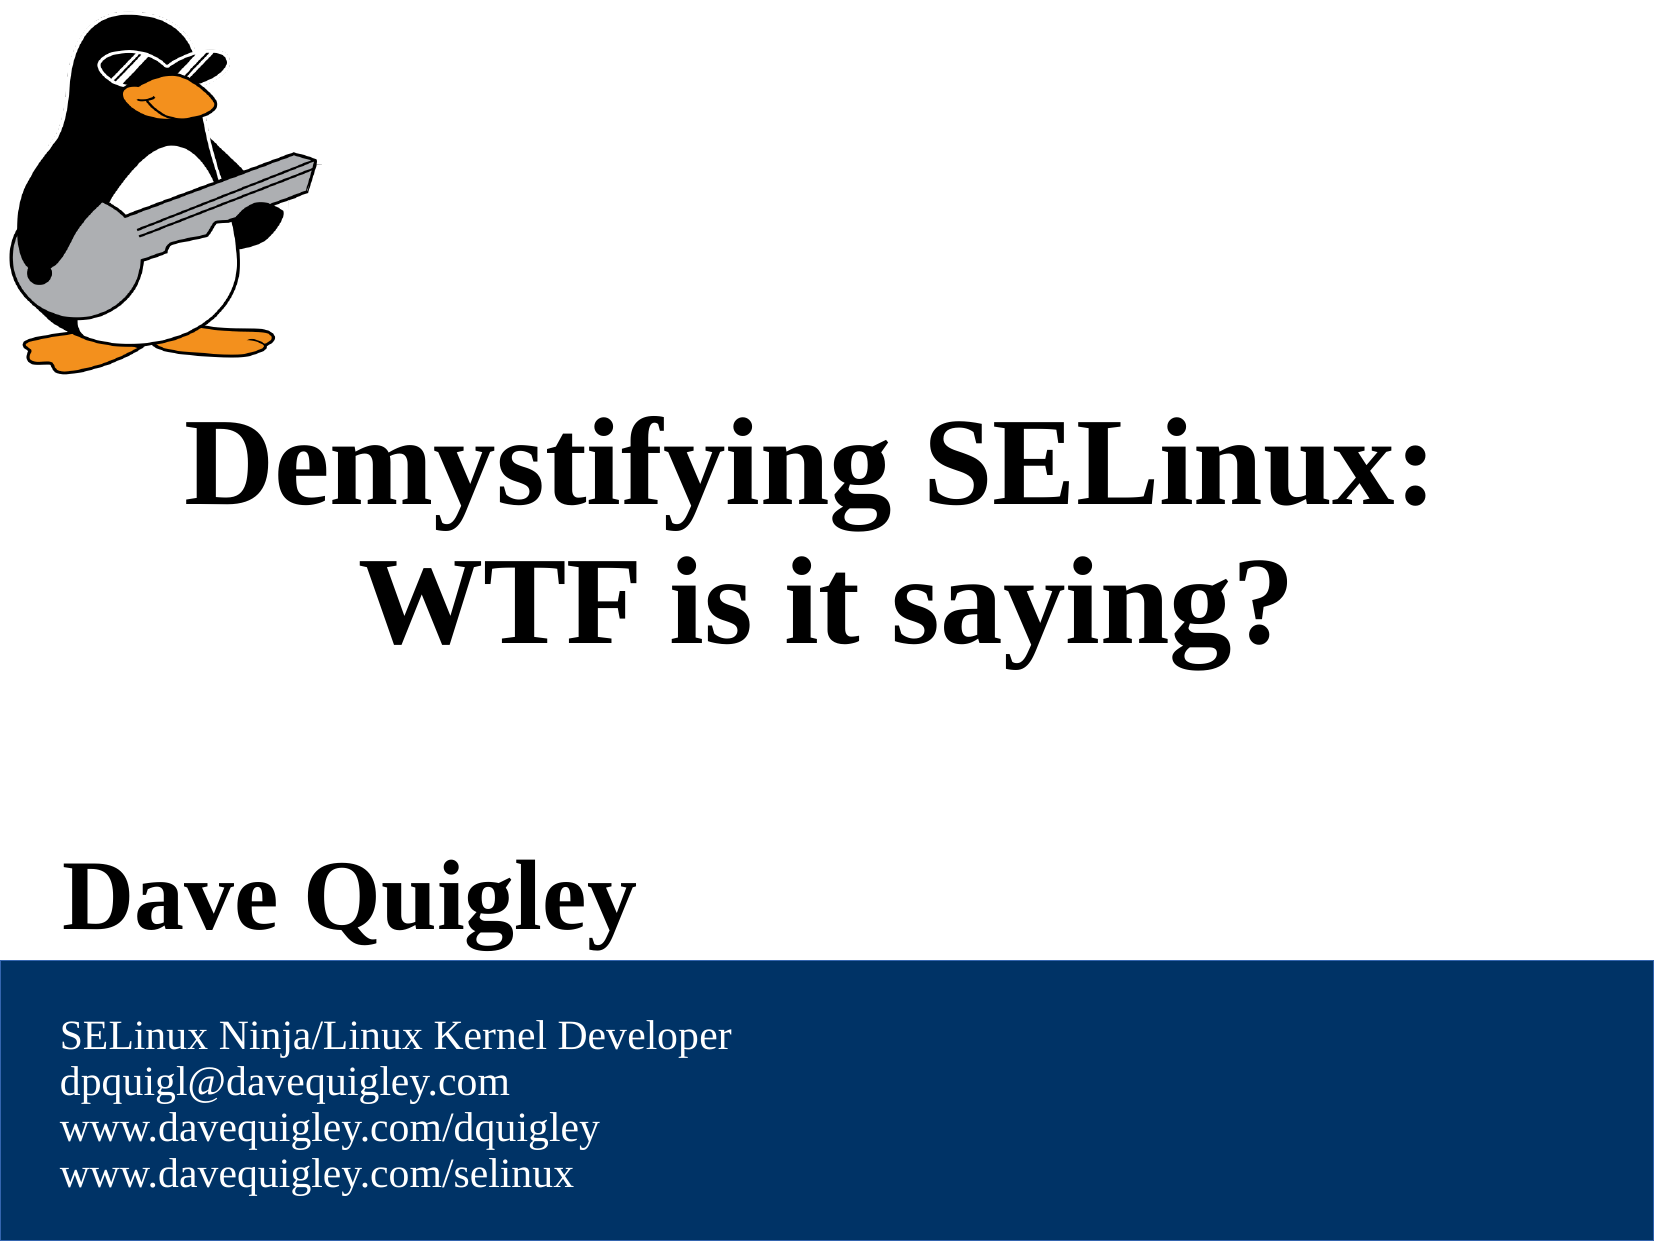

# Demystifying SELinux: WTF is it saying?
Dave Quigley
SELinux Ninja/Linux Kernel Developer
dpquigl@davequigley.com
www.davequigley.com/dquigley
www.davequigley.com/selinux